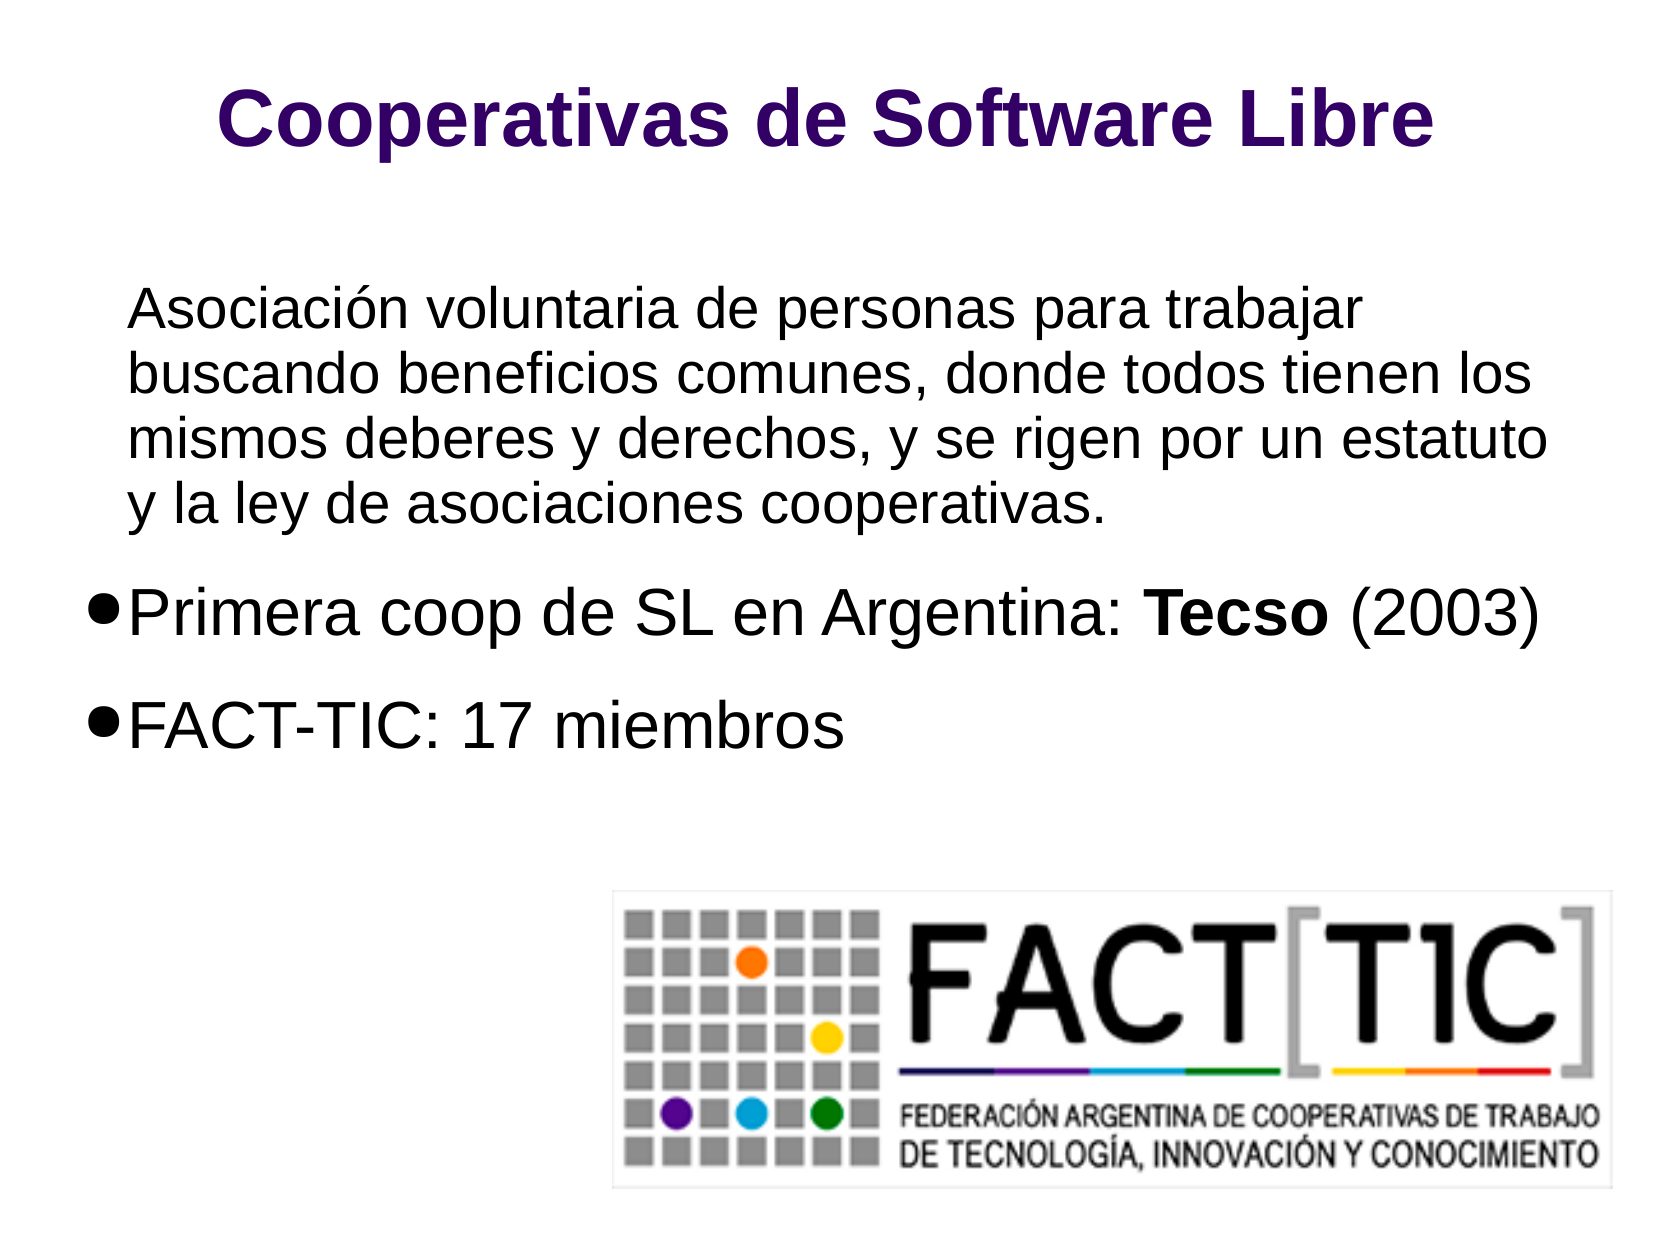

# Cooperativas de Software Libre
Asociación voluntaria de personas para trabajar buscando beneficios comunes, donde todos tienen los mismos deberes y derechos, y se rigen por un estatuto y la ley de asociaciones cooperativas.
Primera coop de SL en Argentina: Tecso (2003)
FACT-TIC: 17 miembros